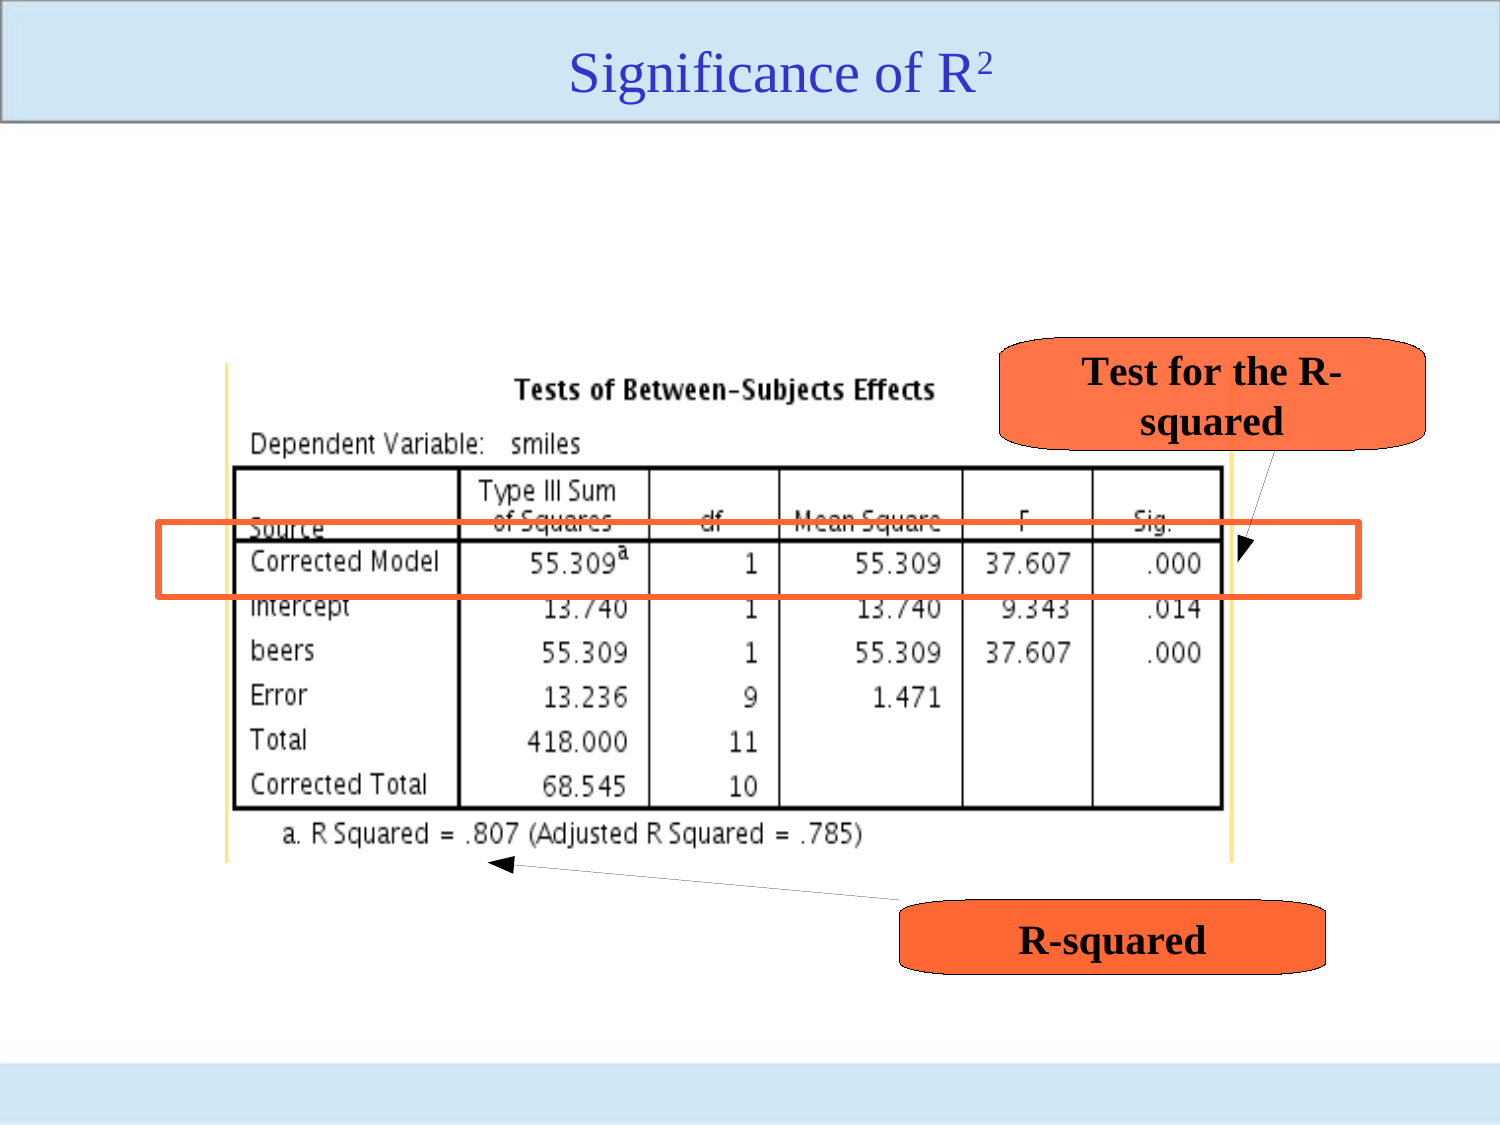

# Significance of R2
Test for the R-squared
R-squared
R-squared